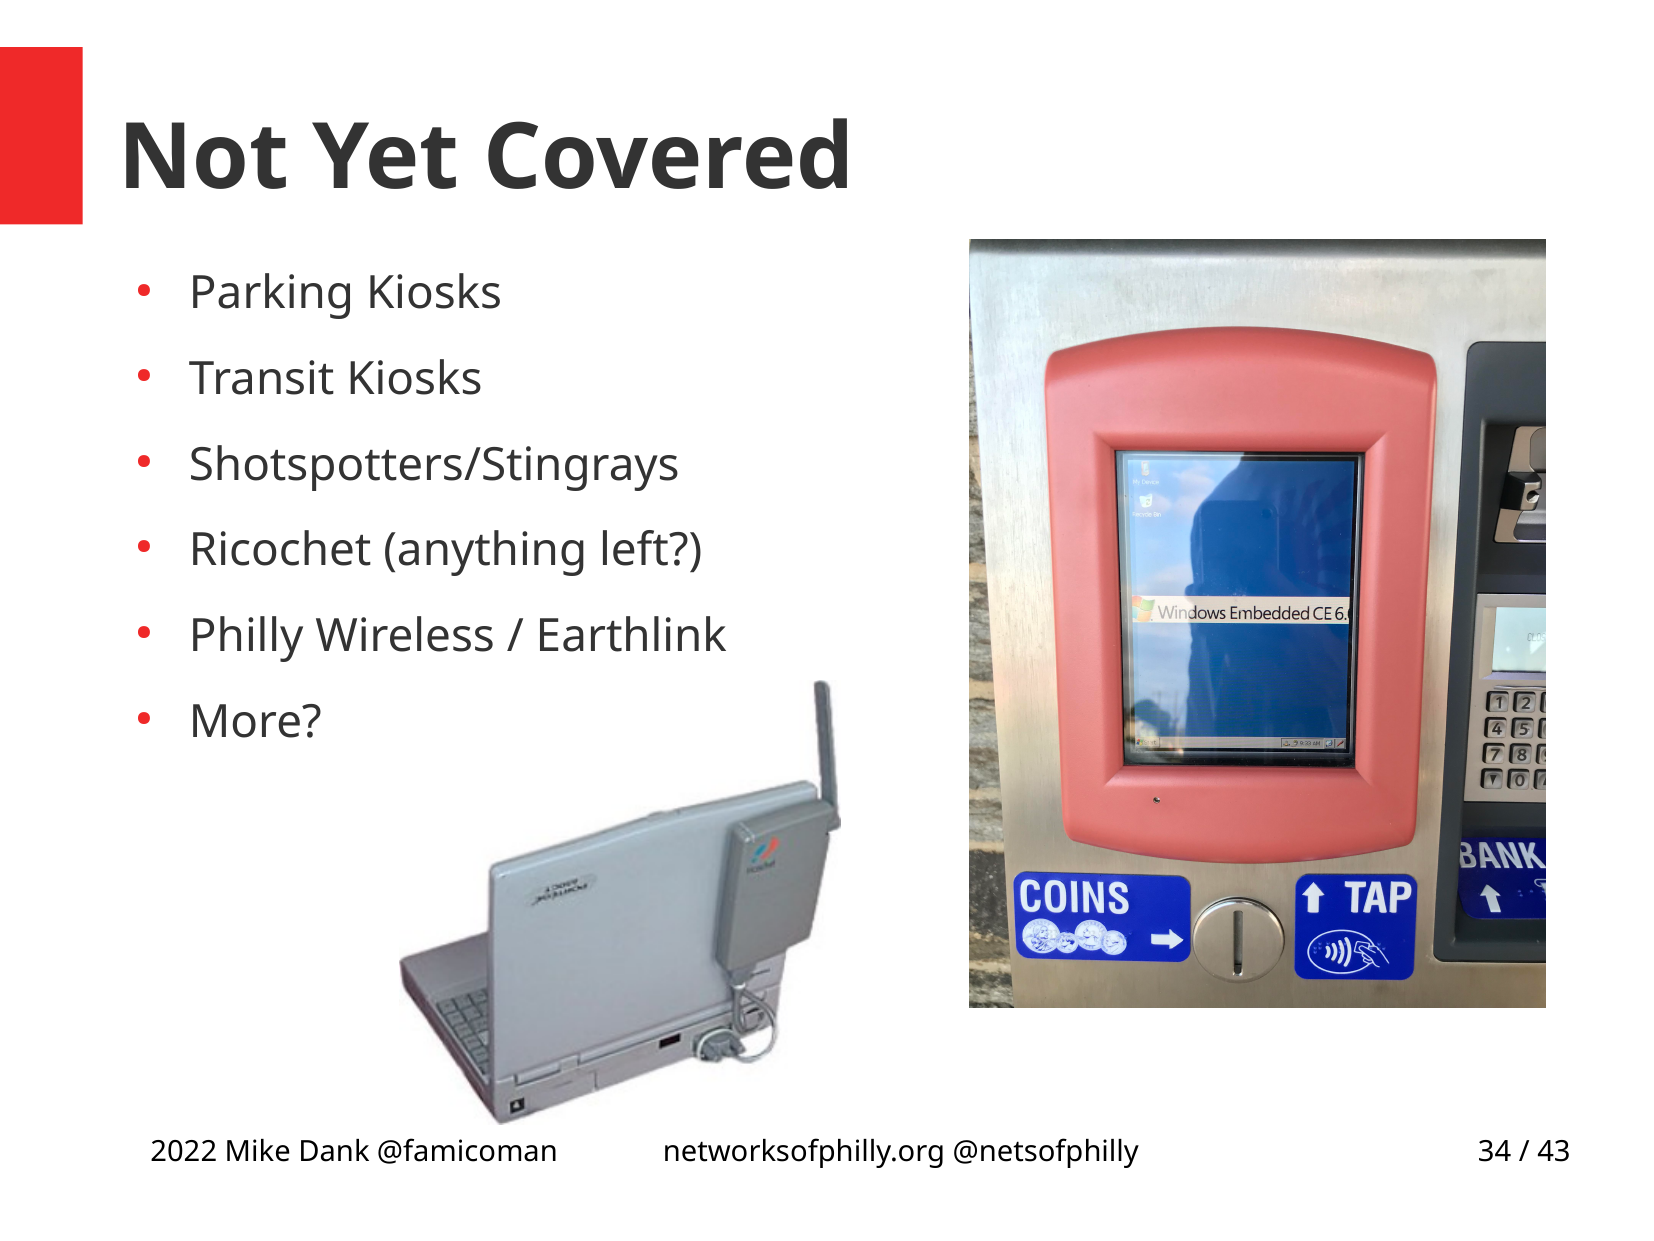

# Not Yet Covered
Parking Kiosks
Transit Kiosks
Shotspotters/Stingrays
Ricochet (anything left?)
Philly Wireless / Earthlink
More?
2022 Mike Dank @famicoman networksofphilly.org @netsofphilly
34